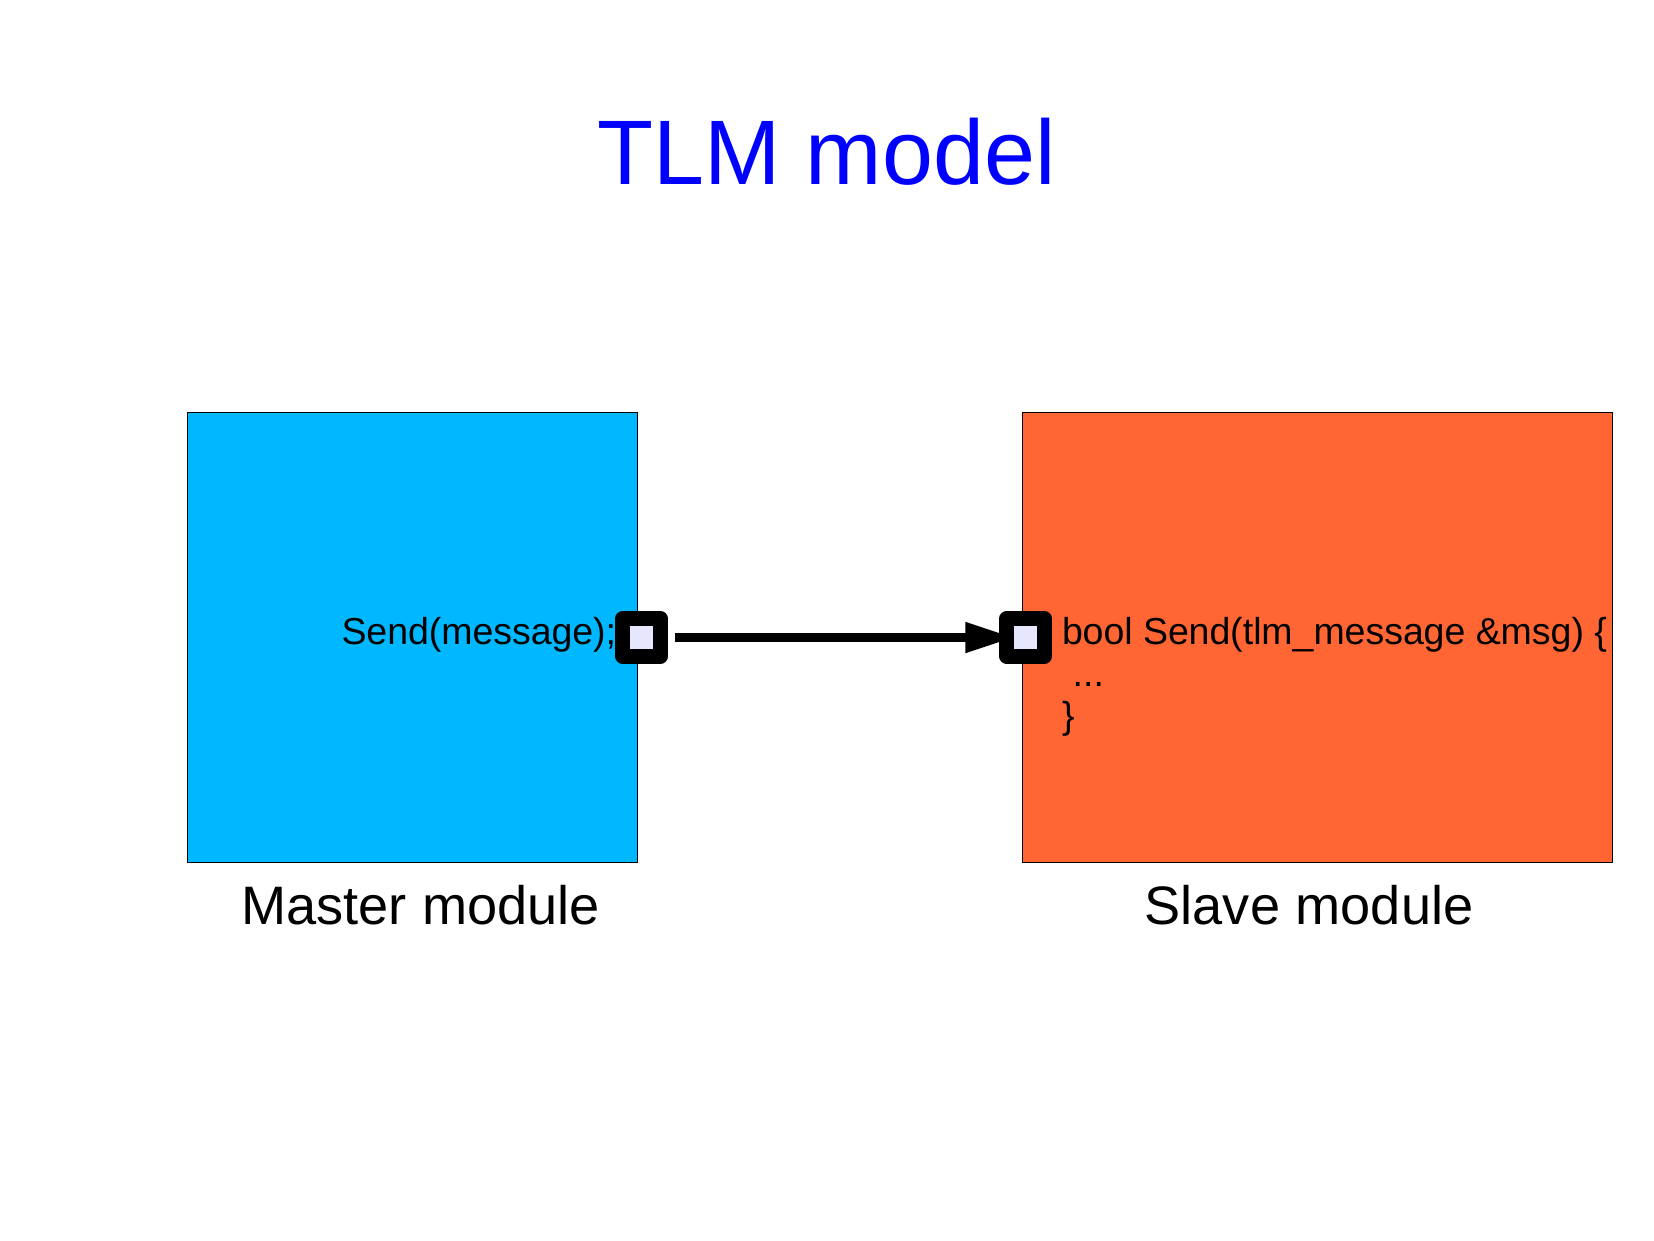

# TLM model
Send(message);
bool Send(tlm_message &msg) {
 ...
}
Master module
Slave module